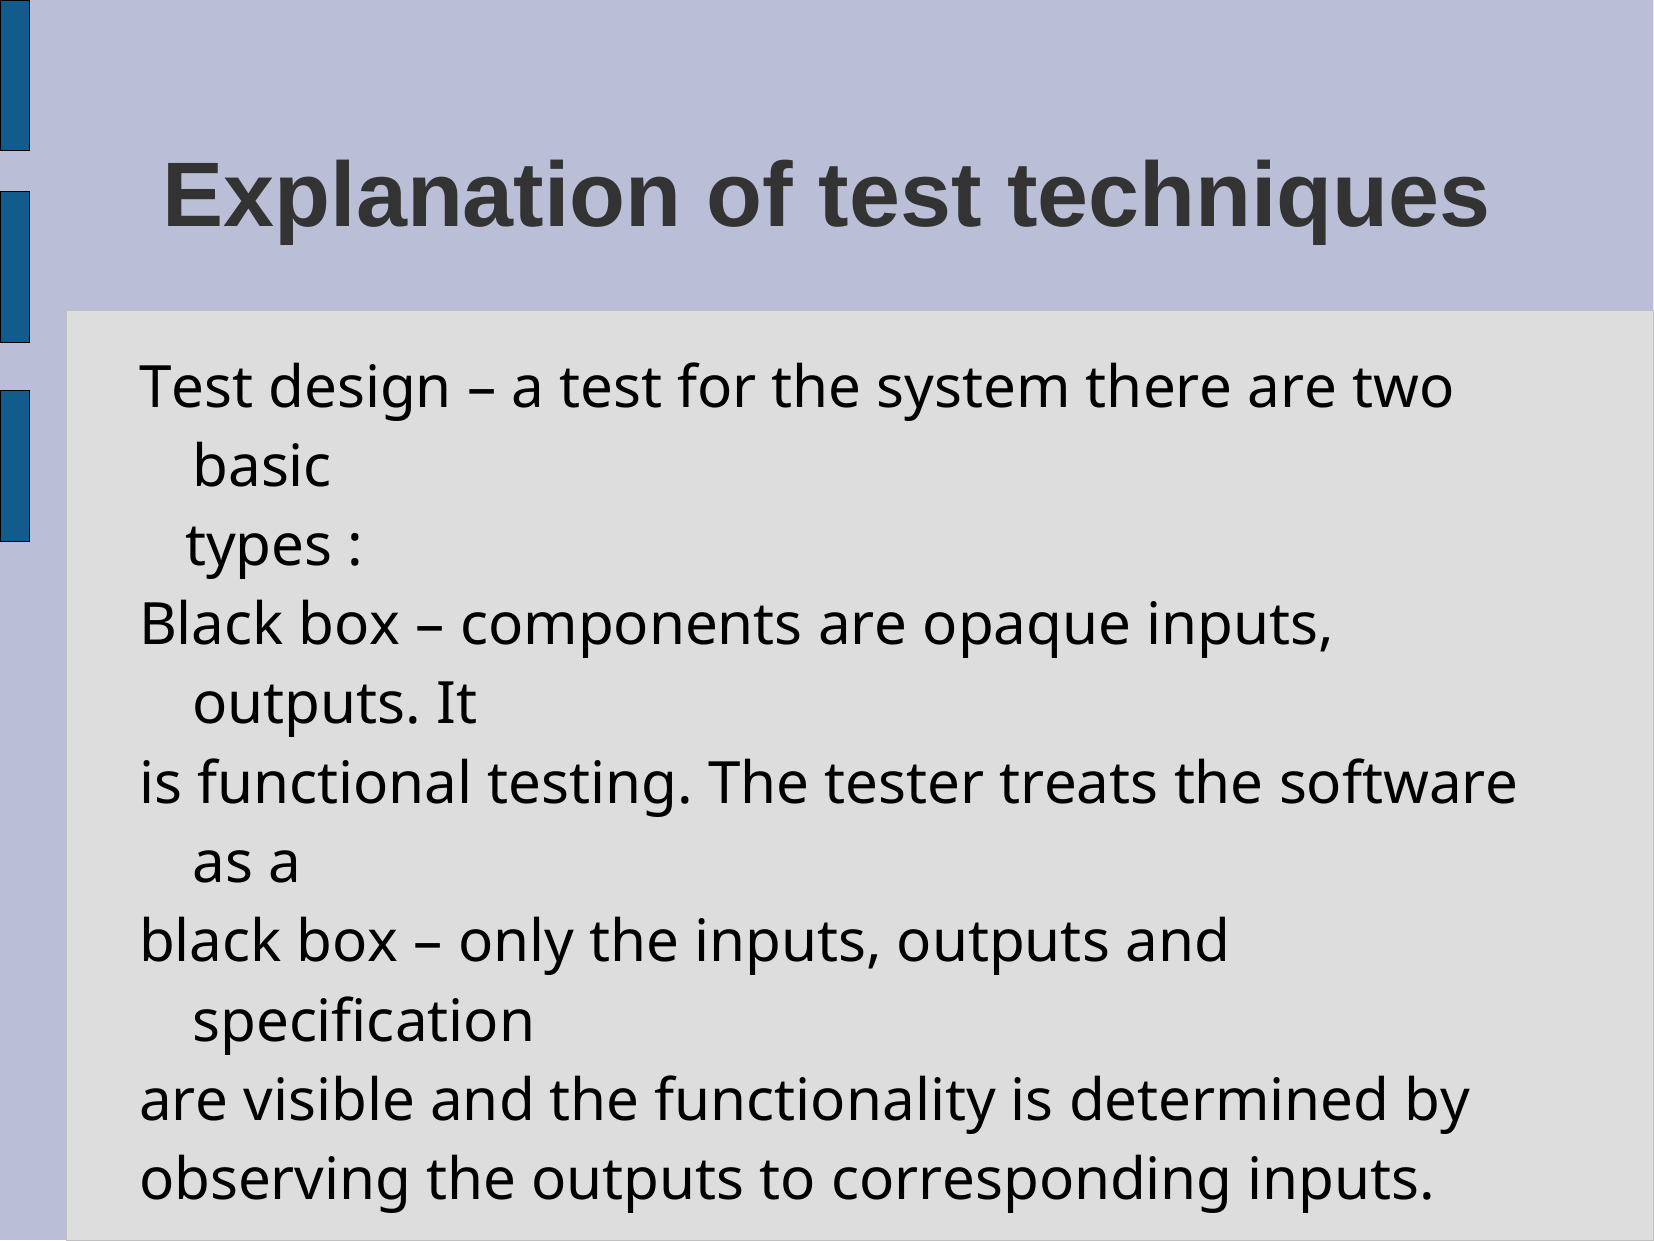

# Explanation of test techniques
Test design – a test for the system there are two basic
 types :
Black box – components are opaque inputs, outputs. It
is functional testing. The tester treats the software as a
black box – only the inputs, outputs and specification
are visible and the functionality is determined by
observing the outputs to corresponding inputs.